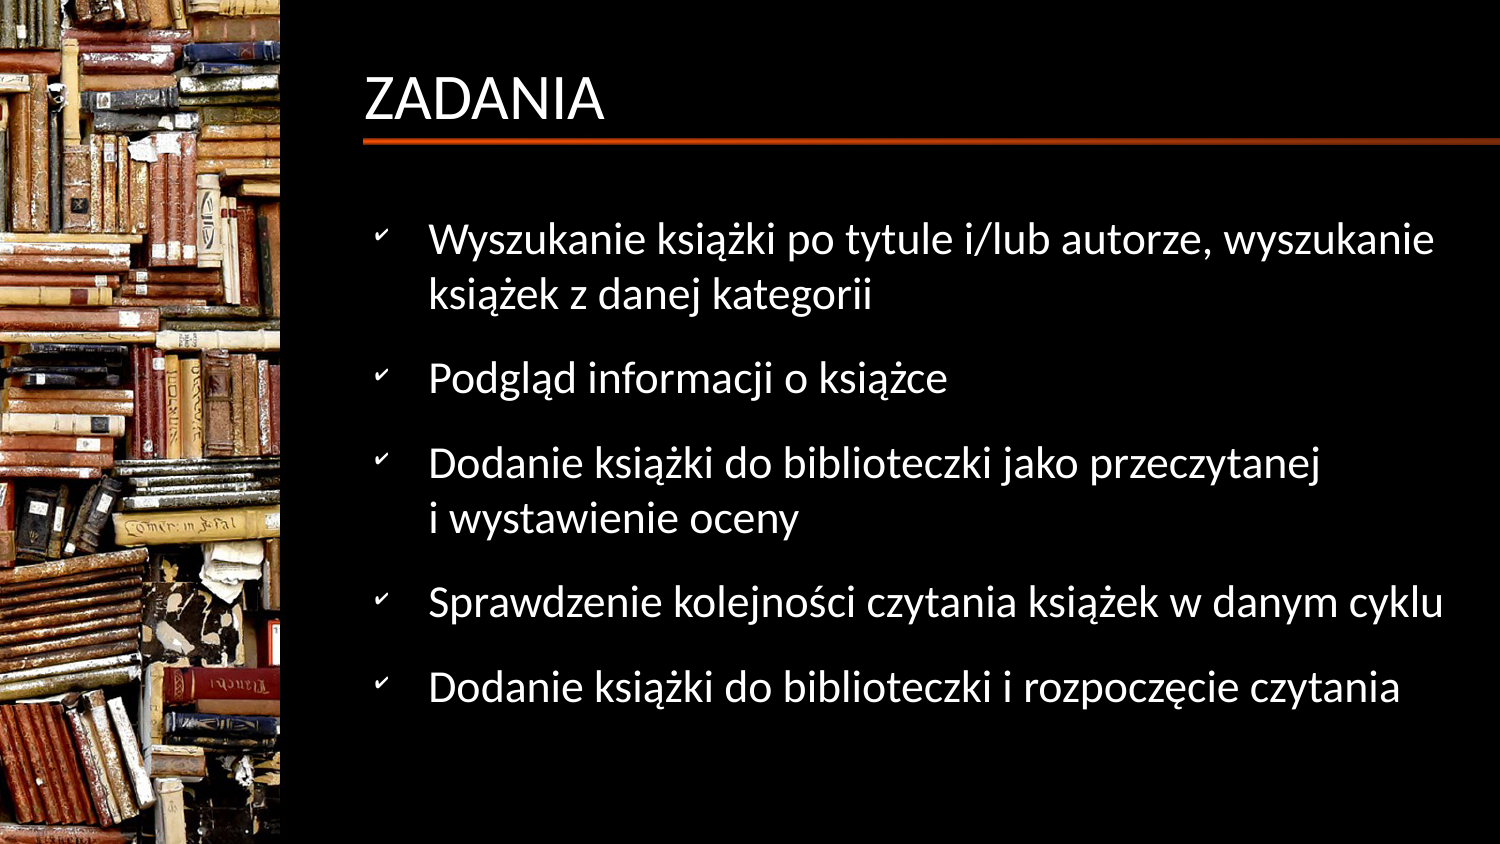

# ZADANIA
Wyszukanie książki po tytule i/lub autorze, wyszukanie książek z danej kategorii
Podgląd informacji o książce
Dodanie książki do biblioteczki jako przeczytanej		 i wystawienie oceny
Sprawdzenie kolejności czytania książek w danym cyklu
Dodanie książki do biblioteczki i rozpoczęcie czytania